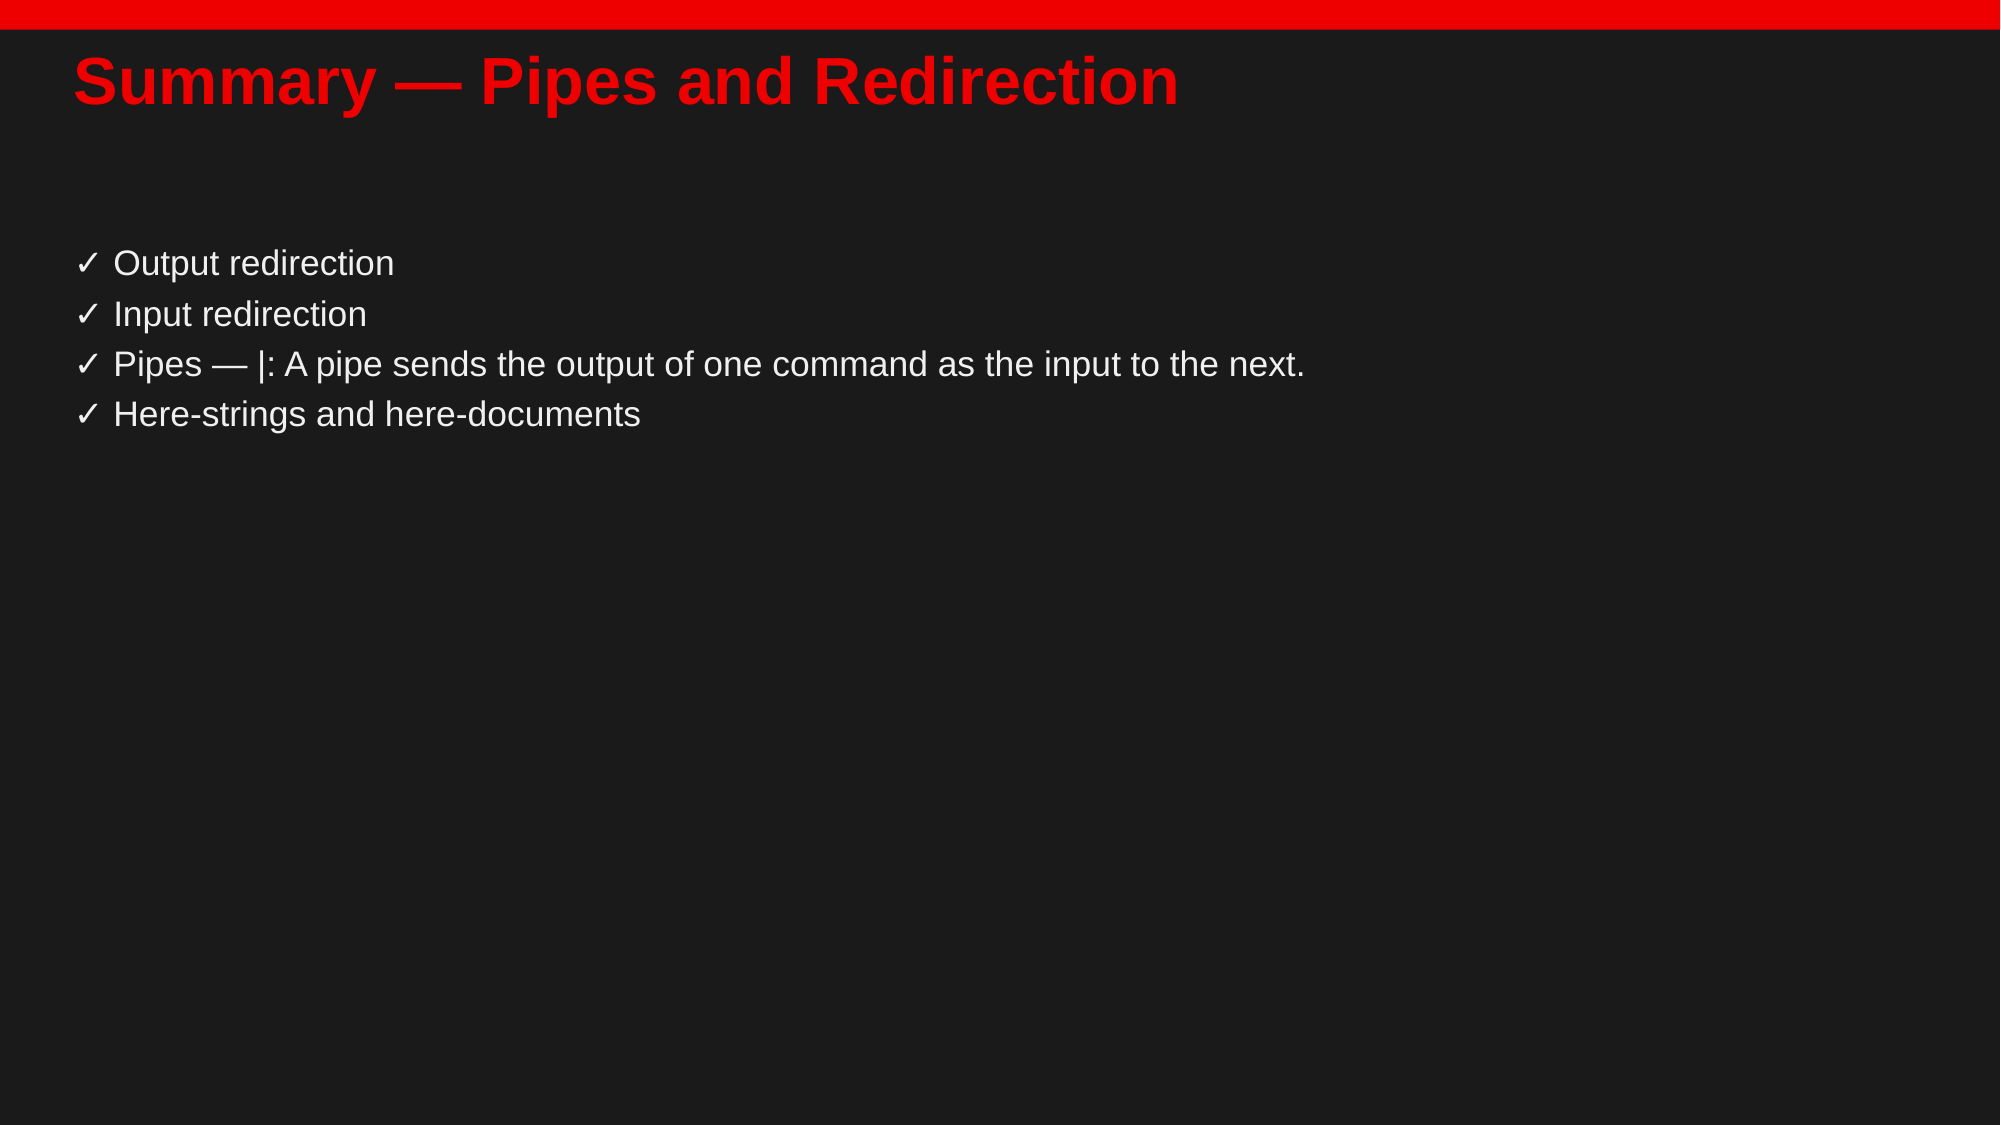

Summary — Pipes and Redirection
✓ Output redirection
✓ Input redirection
✓ Pipes — |: A pipe sends the output of one command as the input to the next.
✓ Here-strings and here-documents